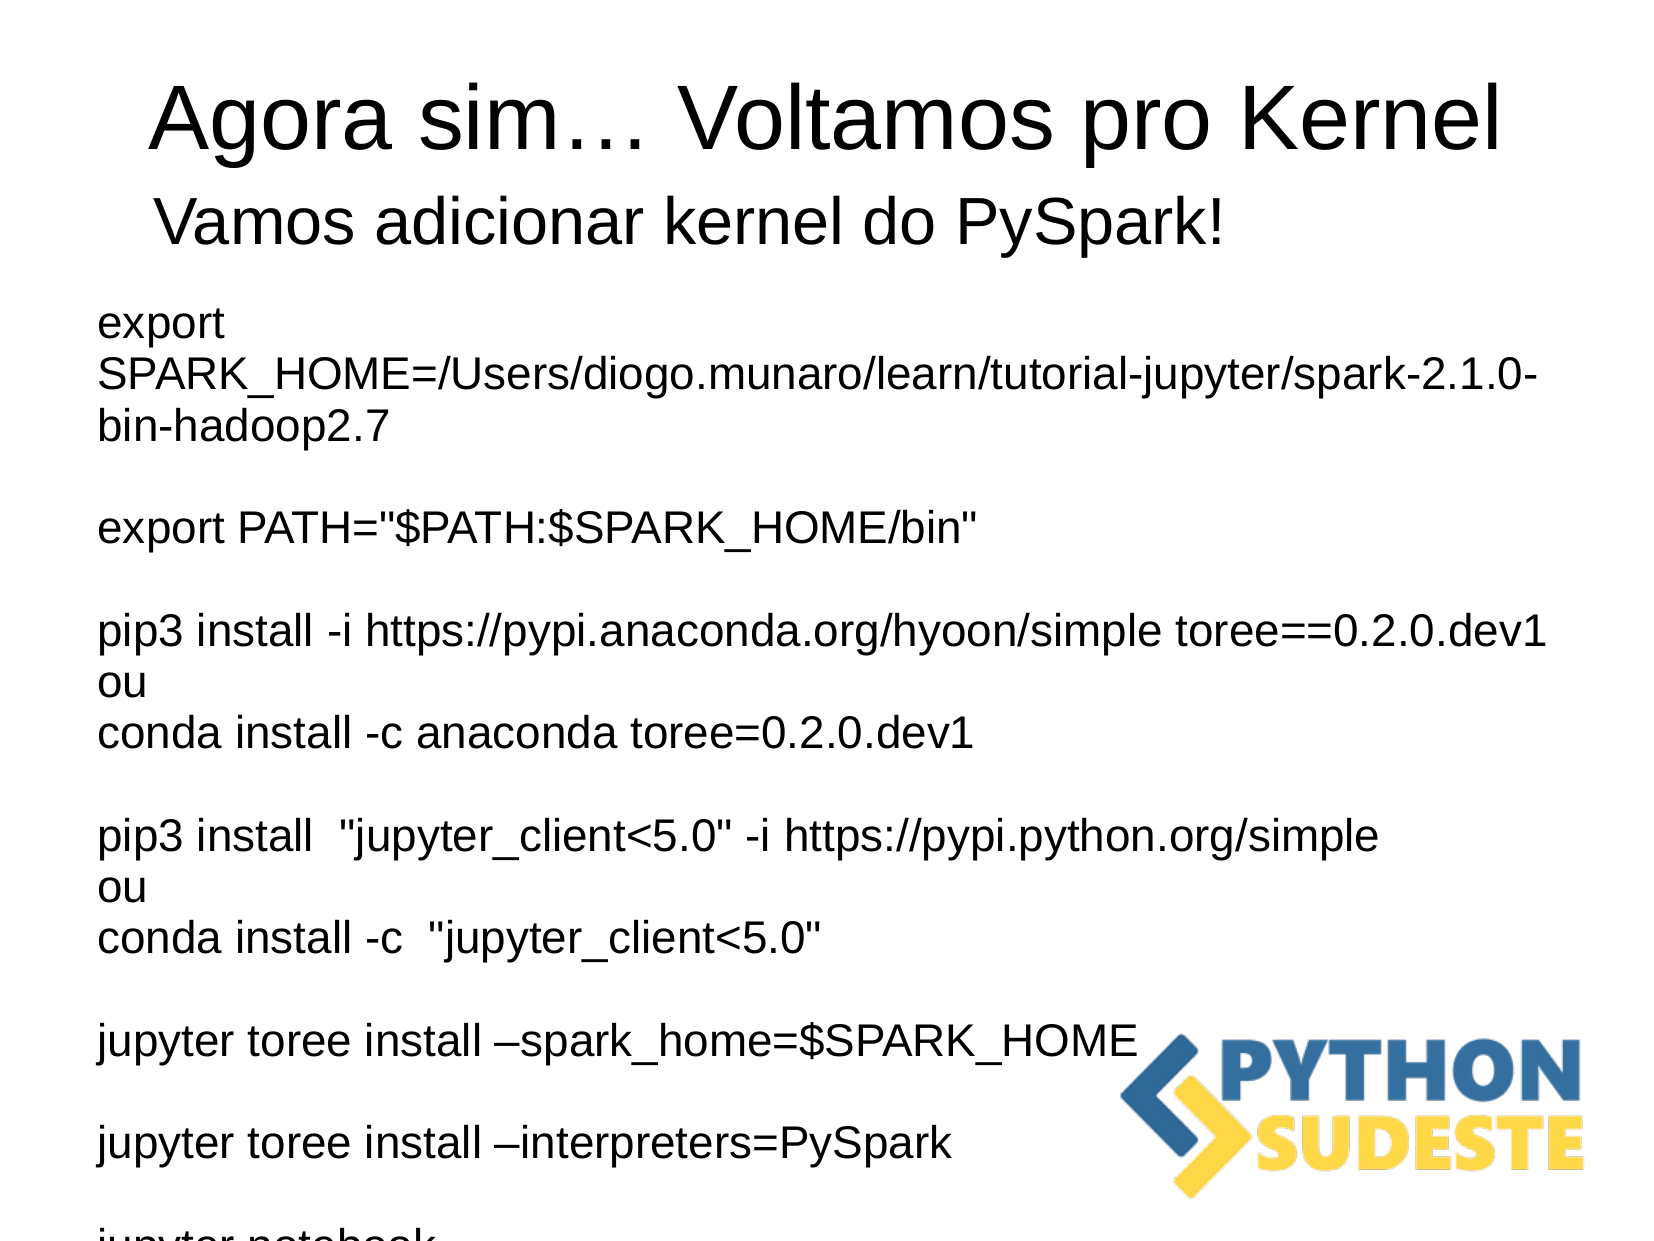

# Agora sim… Voltamos pro Kernel
Vamos adicionar kernel do PySpark!
export SPARK_HOME=/Users/diogo.munaro/learn/tutorial-jupyter/spark-2.1.0-bin-hadoop2.7
export PATH="$PATH:$SPARK_HOME/bin"
pip3 install -i https://pypi.anaconda.org/hyoon/simple toree==0.2.0.dev1
ou
conda install -c anaconda toree=0.2.0.dev1
pip3 install "jupyter_client<5.0" -i https://pypi.python.org/simple
ou
conda install -c "jupyter_client<5.0"
jupyter toree install –spark_home=$SPARK_HOME
jupyter toree install –interpreters=PySpark
jupyter notebook